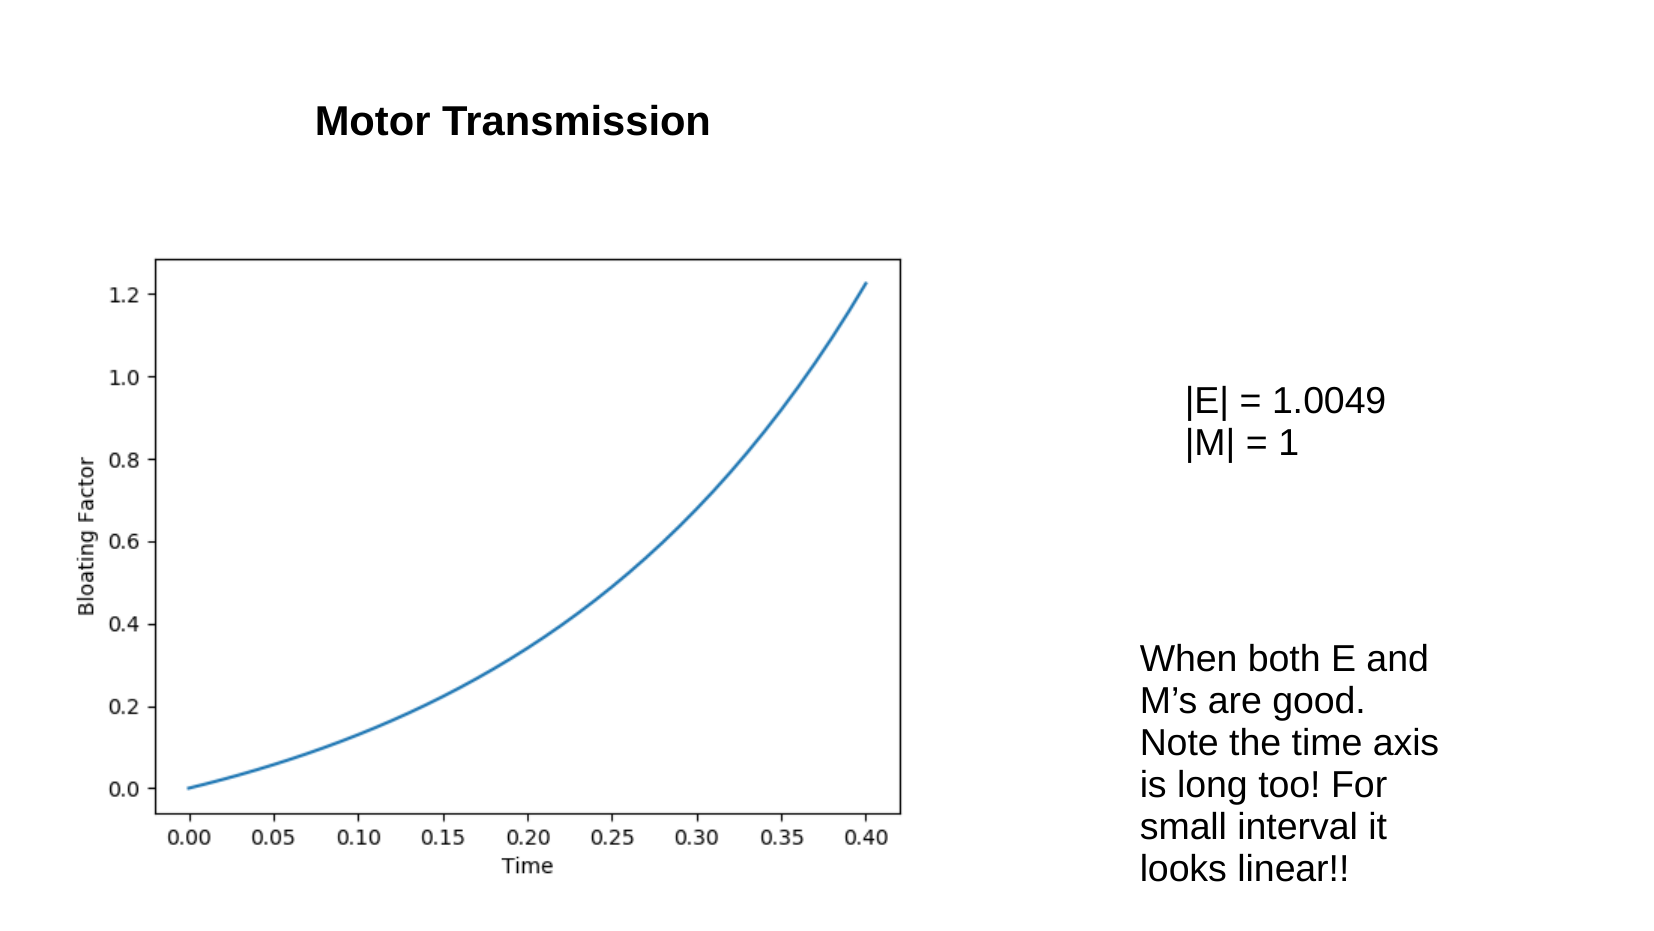

Motor Transmission
|E| = 1.0049
|M| = 1
When both E and M’s are good. Note the time axis is long too! For small interval it looks linear!!